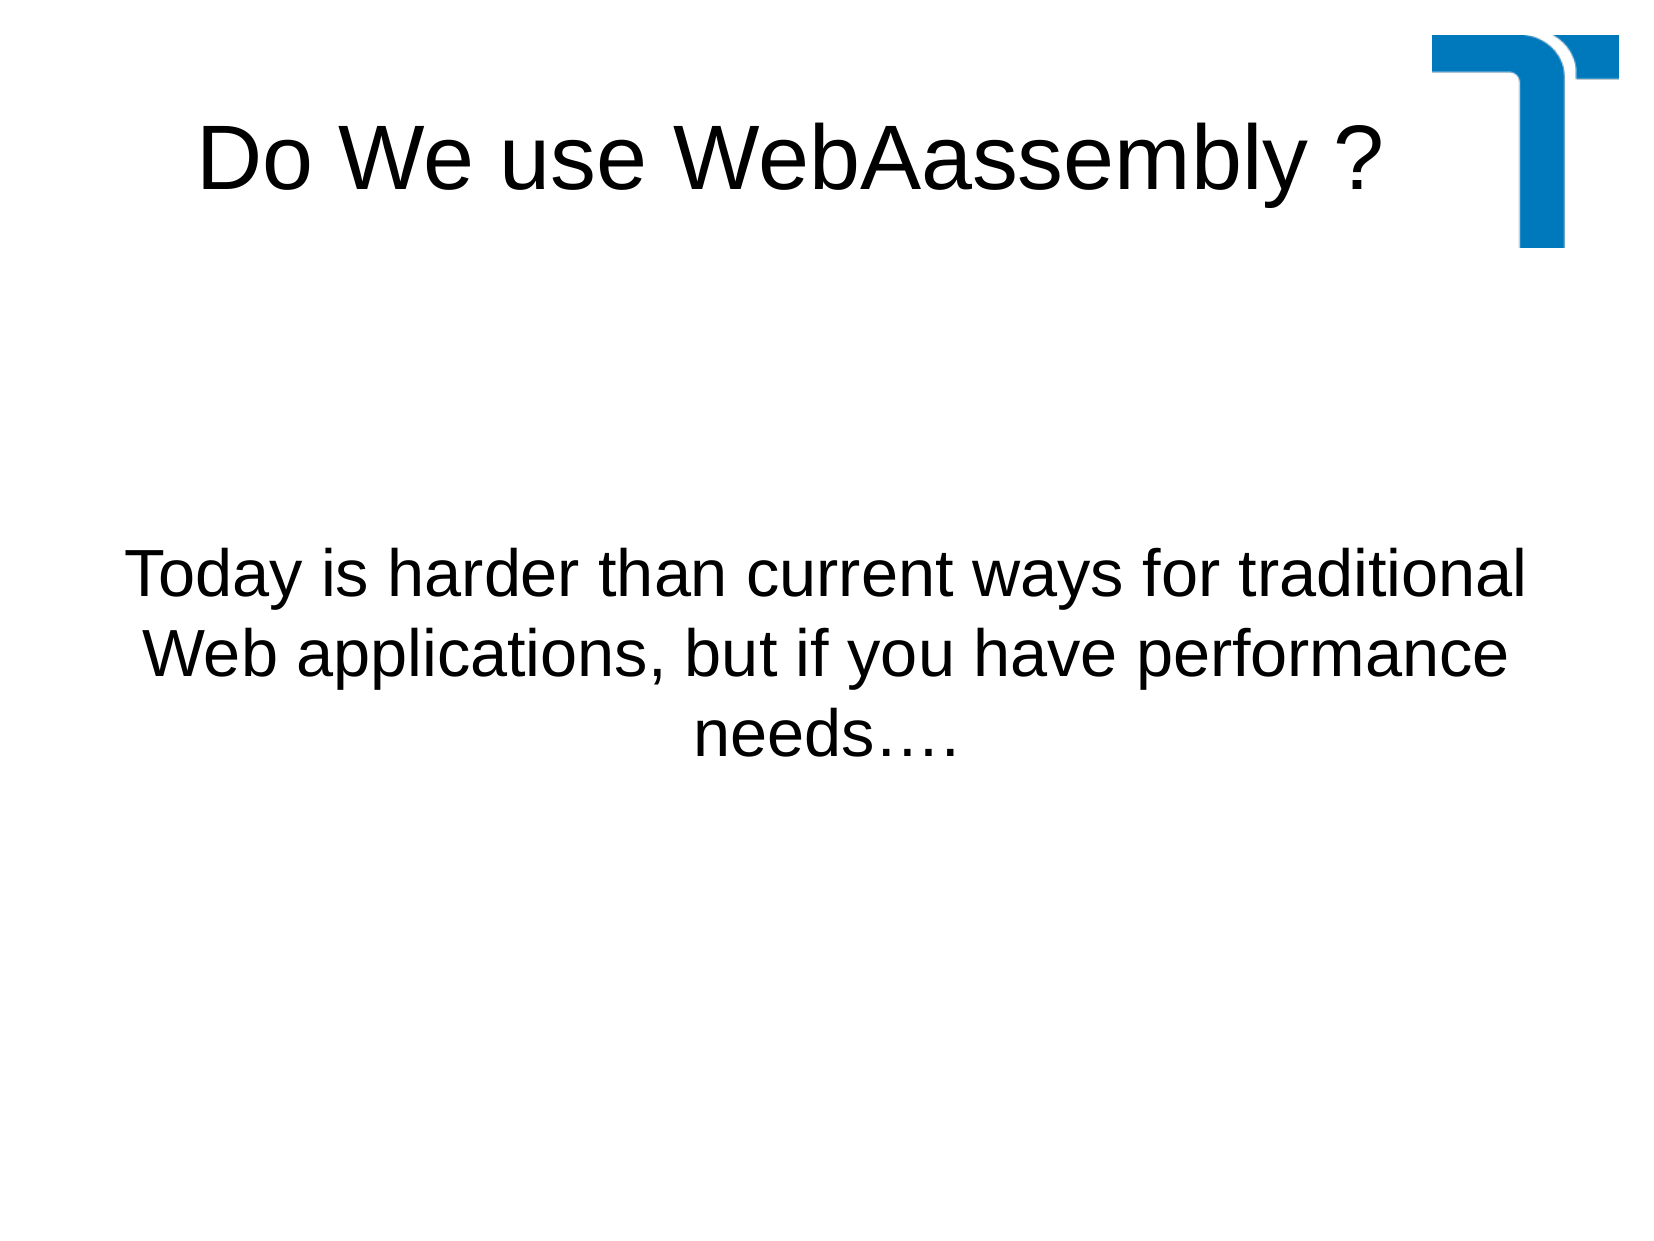

# Do We use WebAassembly ?
Today is harder than current ways for traditional Web applications, but if you have performance needs….